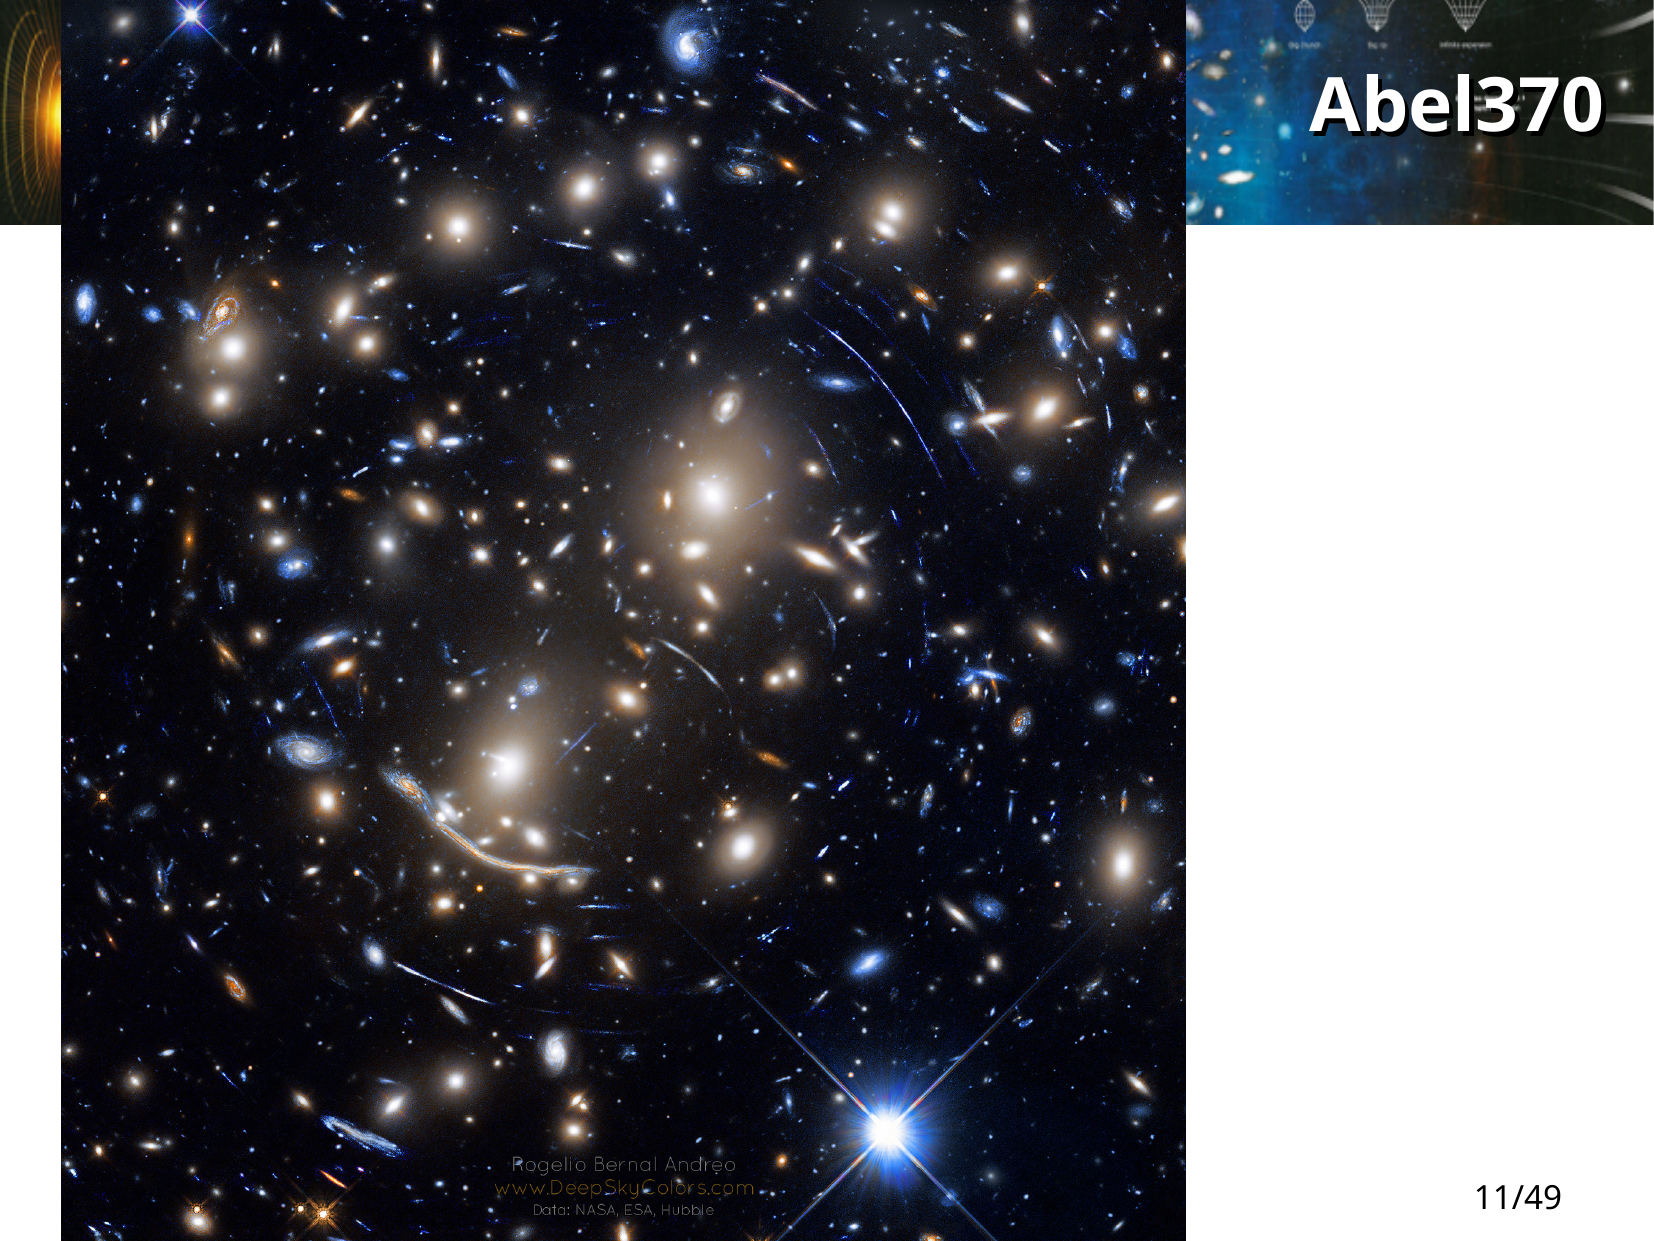

# Abel370
H. Asorey - Física IV B
11